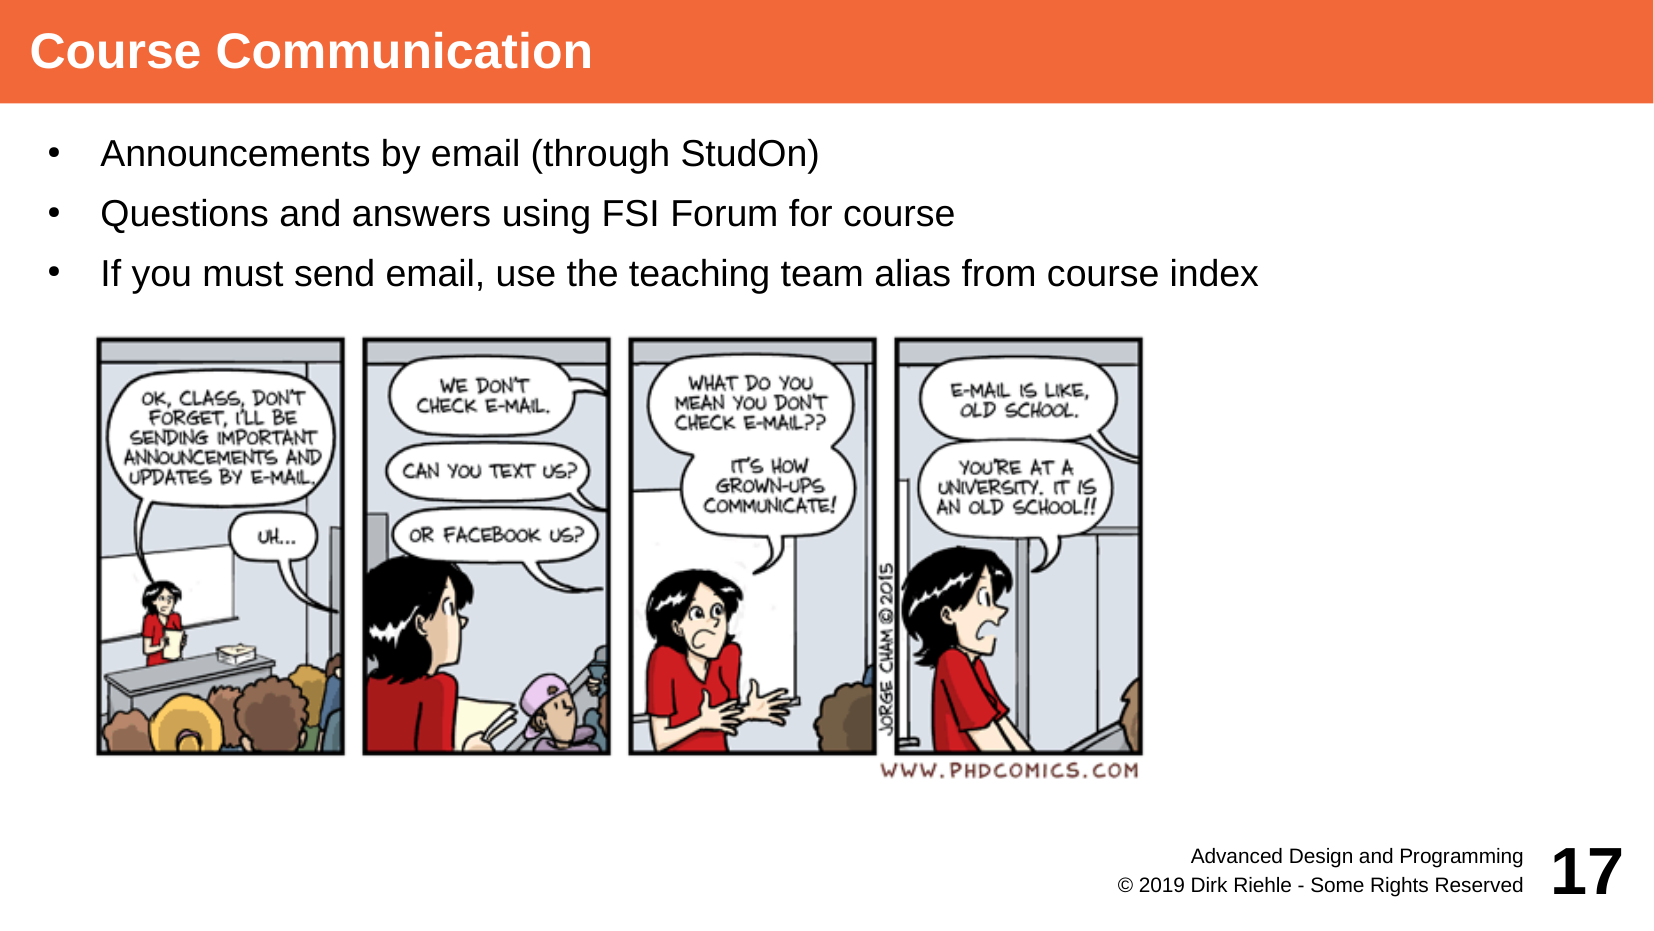

# Course Communication
Announcements by email (through StudOn)
Questions and answers using FSI Forum for course
If you must send email, use the teaching team alias from course index
Advanced Design and Programming
17
© 2019 Dirk Riehle - Some Rights Reserved